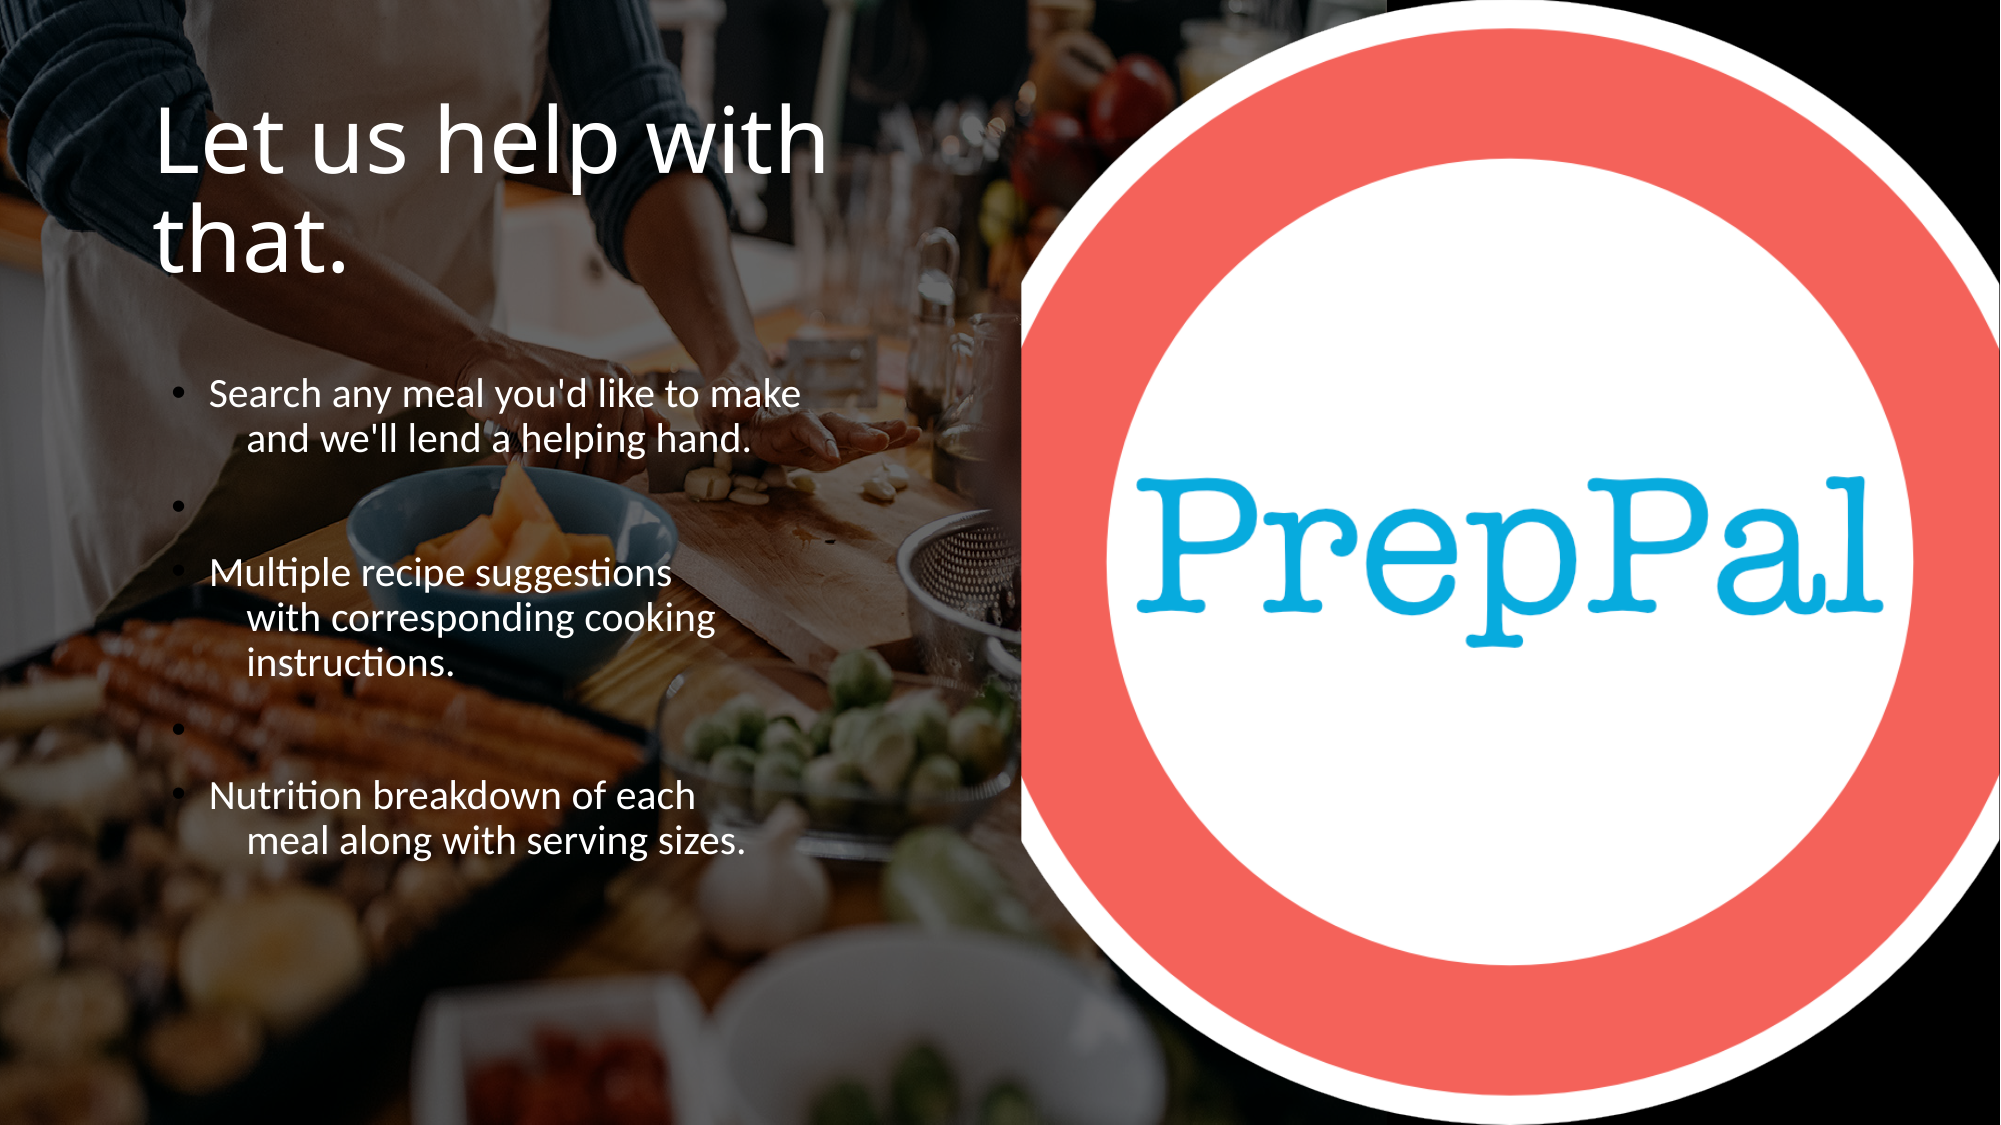

# Let us help with that.
Search any meal you'd like to make and we'll lend a helping hand.
Multiple recipe suggestions with corresponding cooking instructions.
Nutrition breakdown of each meal along with serving sizes.